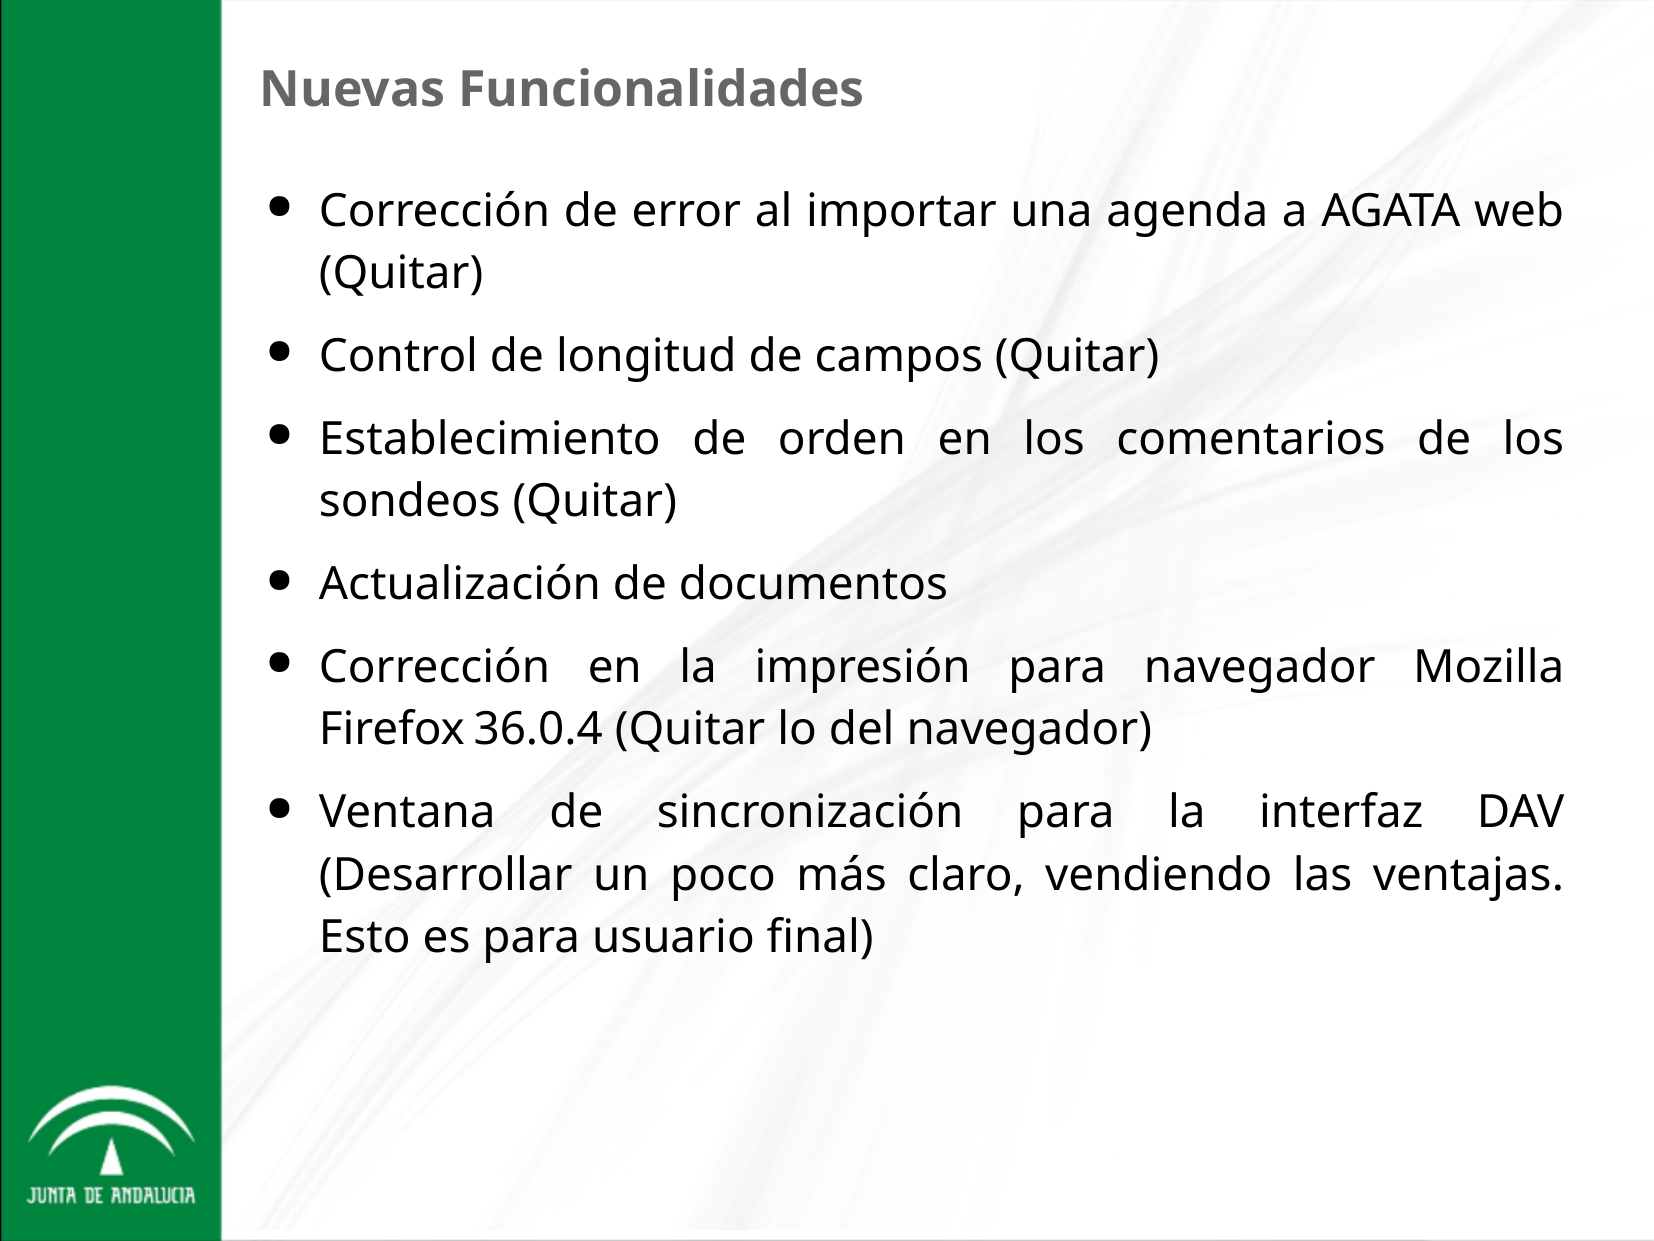

# Nuevas Funcionalidades
Corrección de error al importar una agenda a AGATA web (Quitar)
Control de longitud de campos (Quitar)
Establecimiento de orden en los comentarios de los sondeos (Quitar)
Actualización de documentos
Corrección en la impresión para navegador Mozilla Firefox 36.0.4 (Quitar lo del navegador)
Ventana de sincronización para la interfaz DAV (Desarrollar un poco más claro, vendiendo las ventajas. Esto es para usuario final)